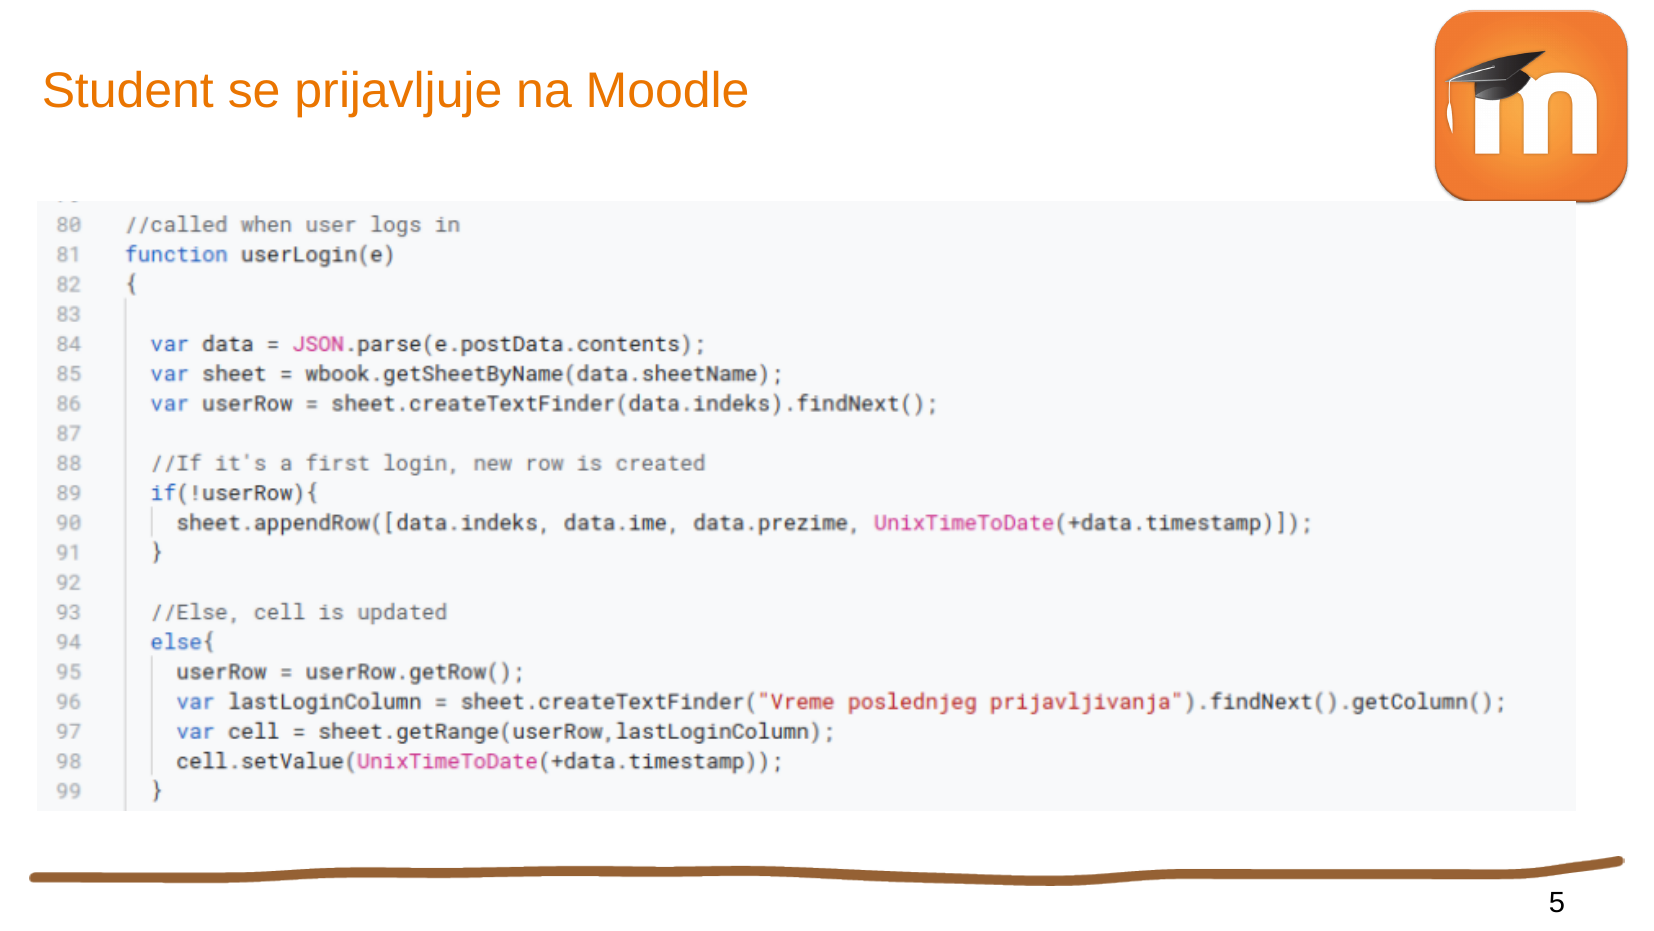

# Student se prijavljuje na Moodle
5